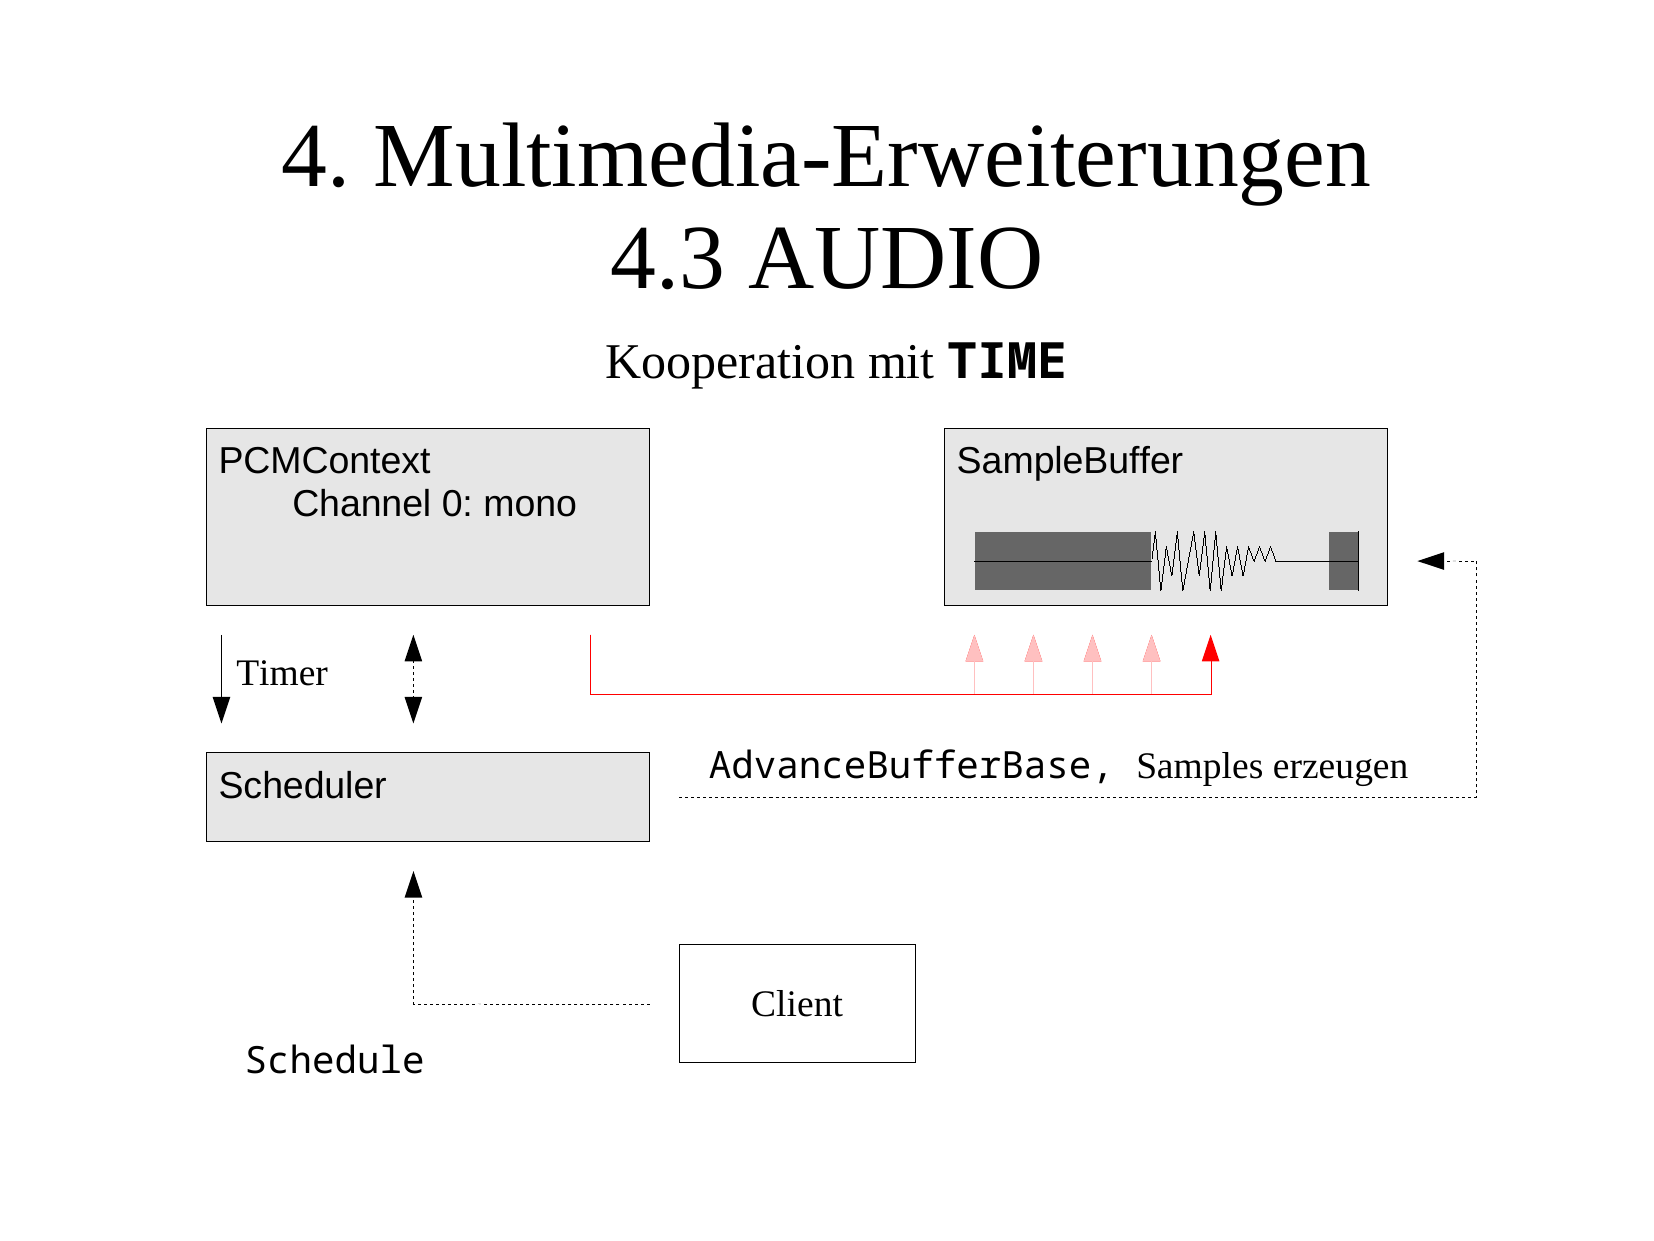

# 4. Multimedia-Erweiterungen 4.3 AUDIO
Kooperation mit TIME
PCMContext
	Channel 0: mono
SampleBuffer
Timer
AdvanceBufferBase, Samples erzeugen
Scheduler
Client
Schedule